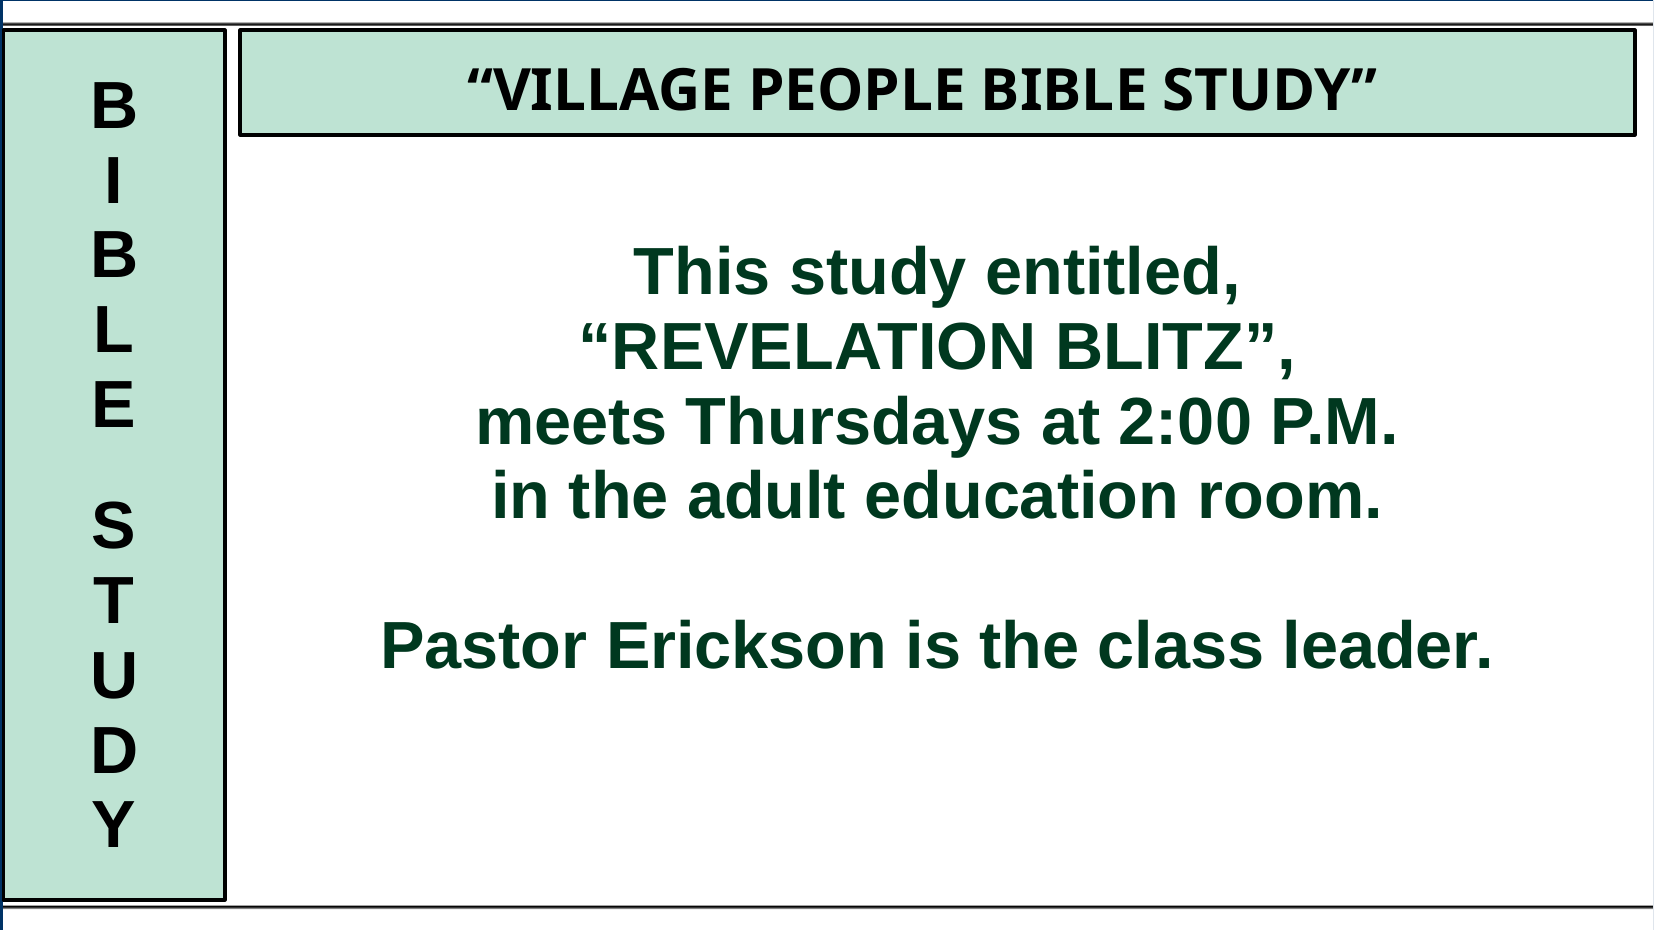

B
I
B
L
E
S
T
U
D
Y
“VILLAGE PEOPLE BIBLE STUDY”
This study entitled,
“REVELATION BLITZ”,
meets Thursdays at 2:00 P.M.
in the adult education room.
Pastor Erickson is the class leader.